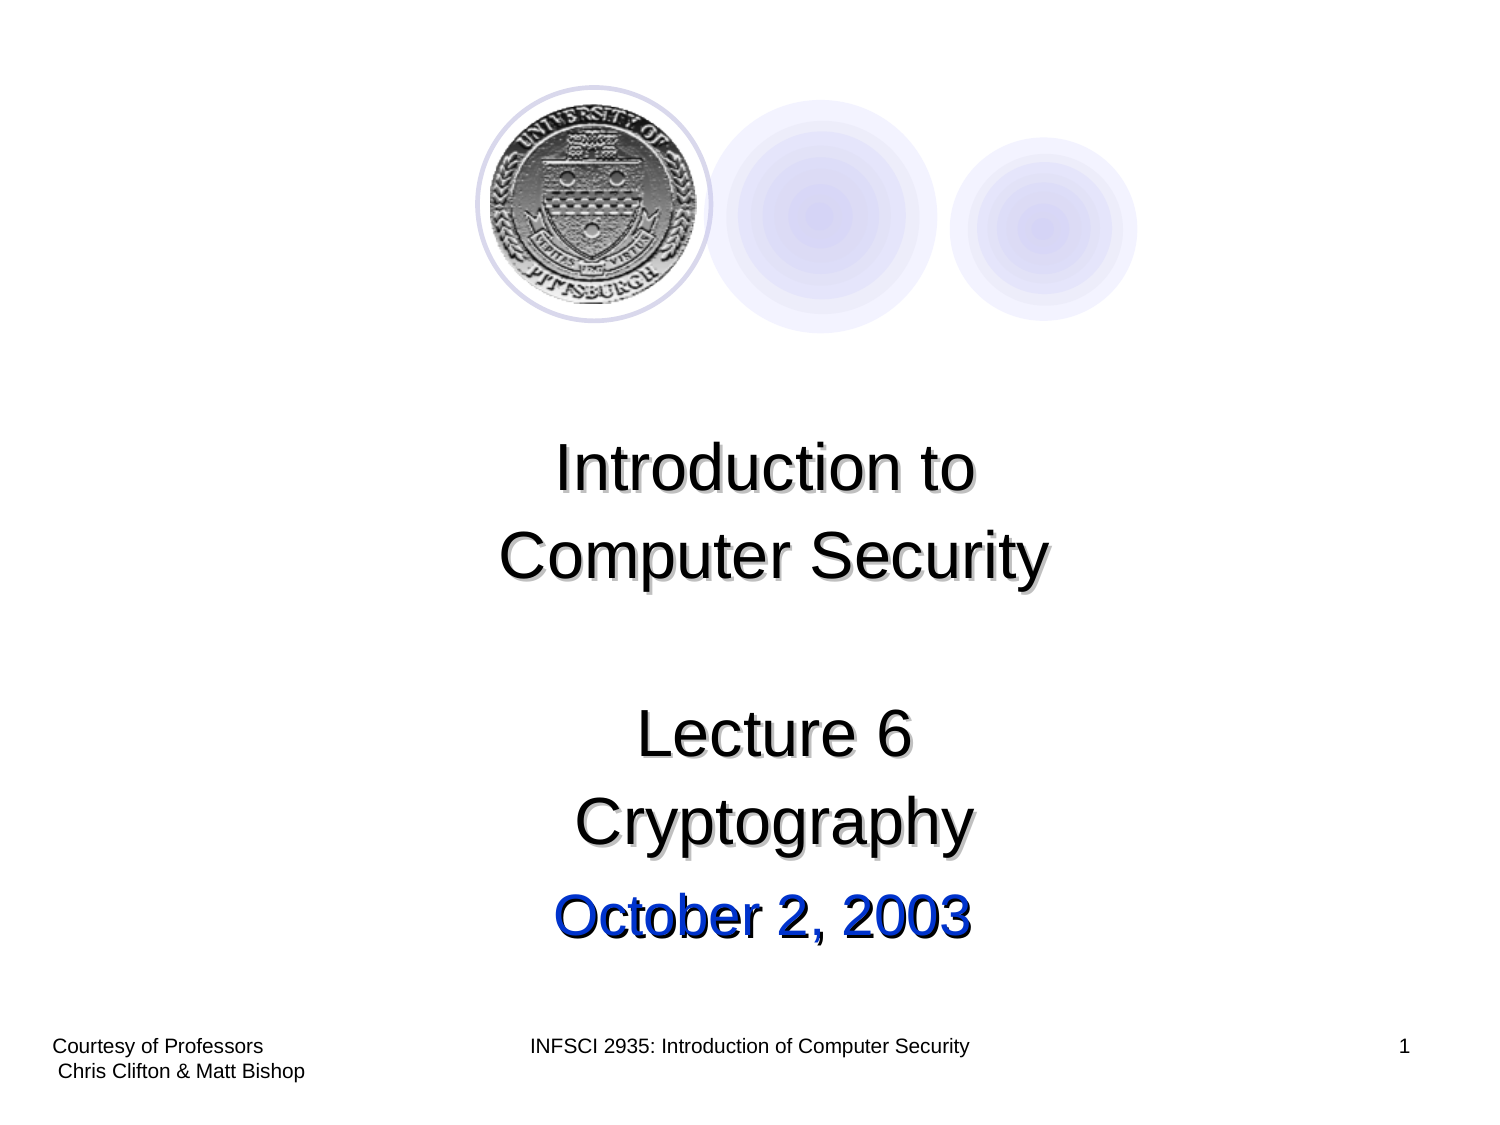

Introduction to
Computer Security
Lecture 6
Cryptography
# October 2, 2003
1